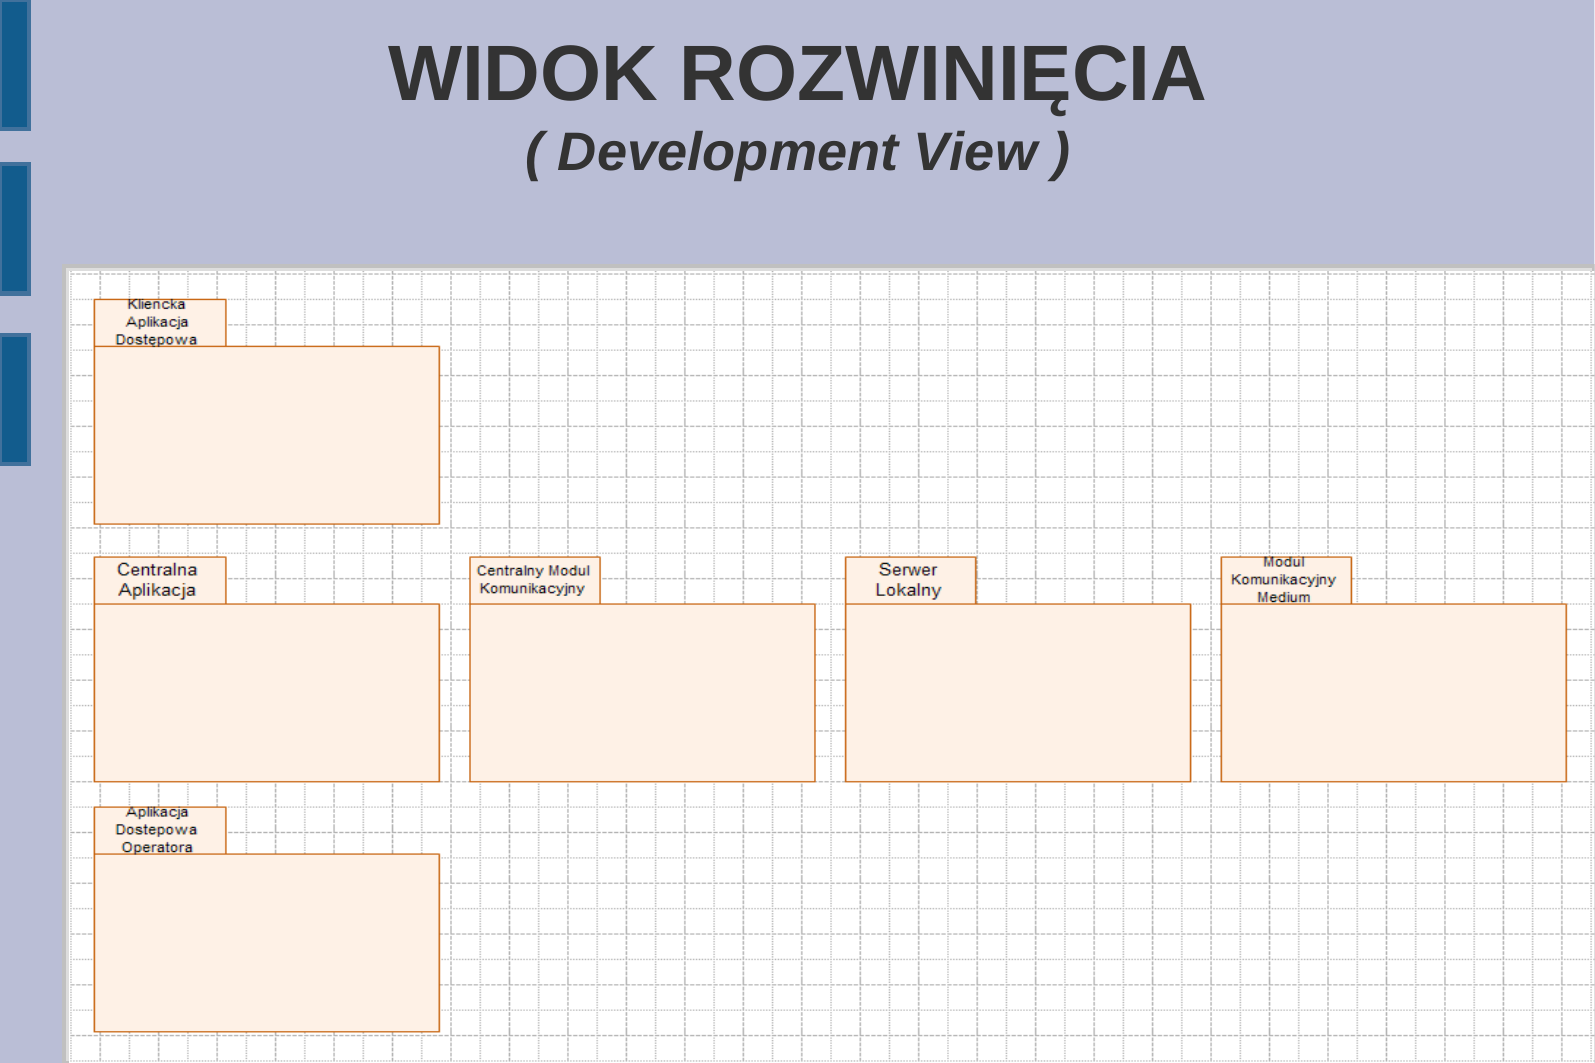

# WIDOK ROZWINIĘCIA ( Development View )